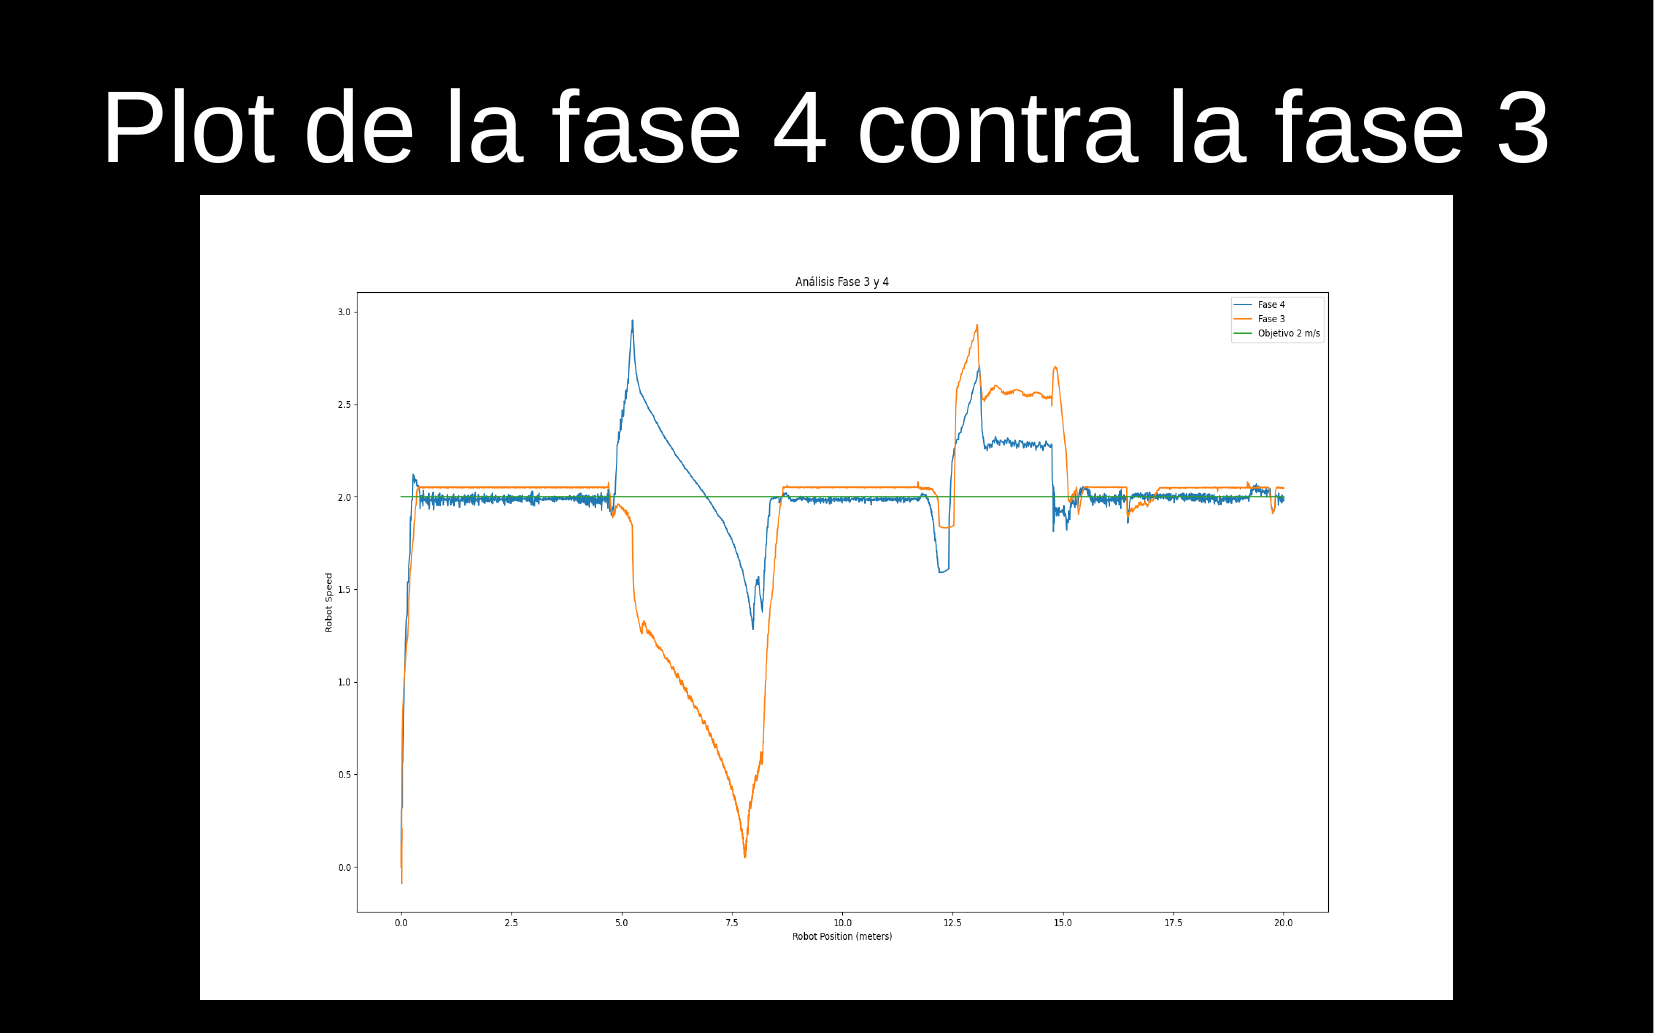

# Plot de la fase 4 contra la fase 3